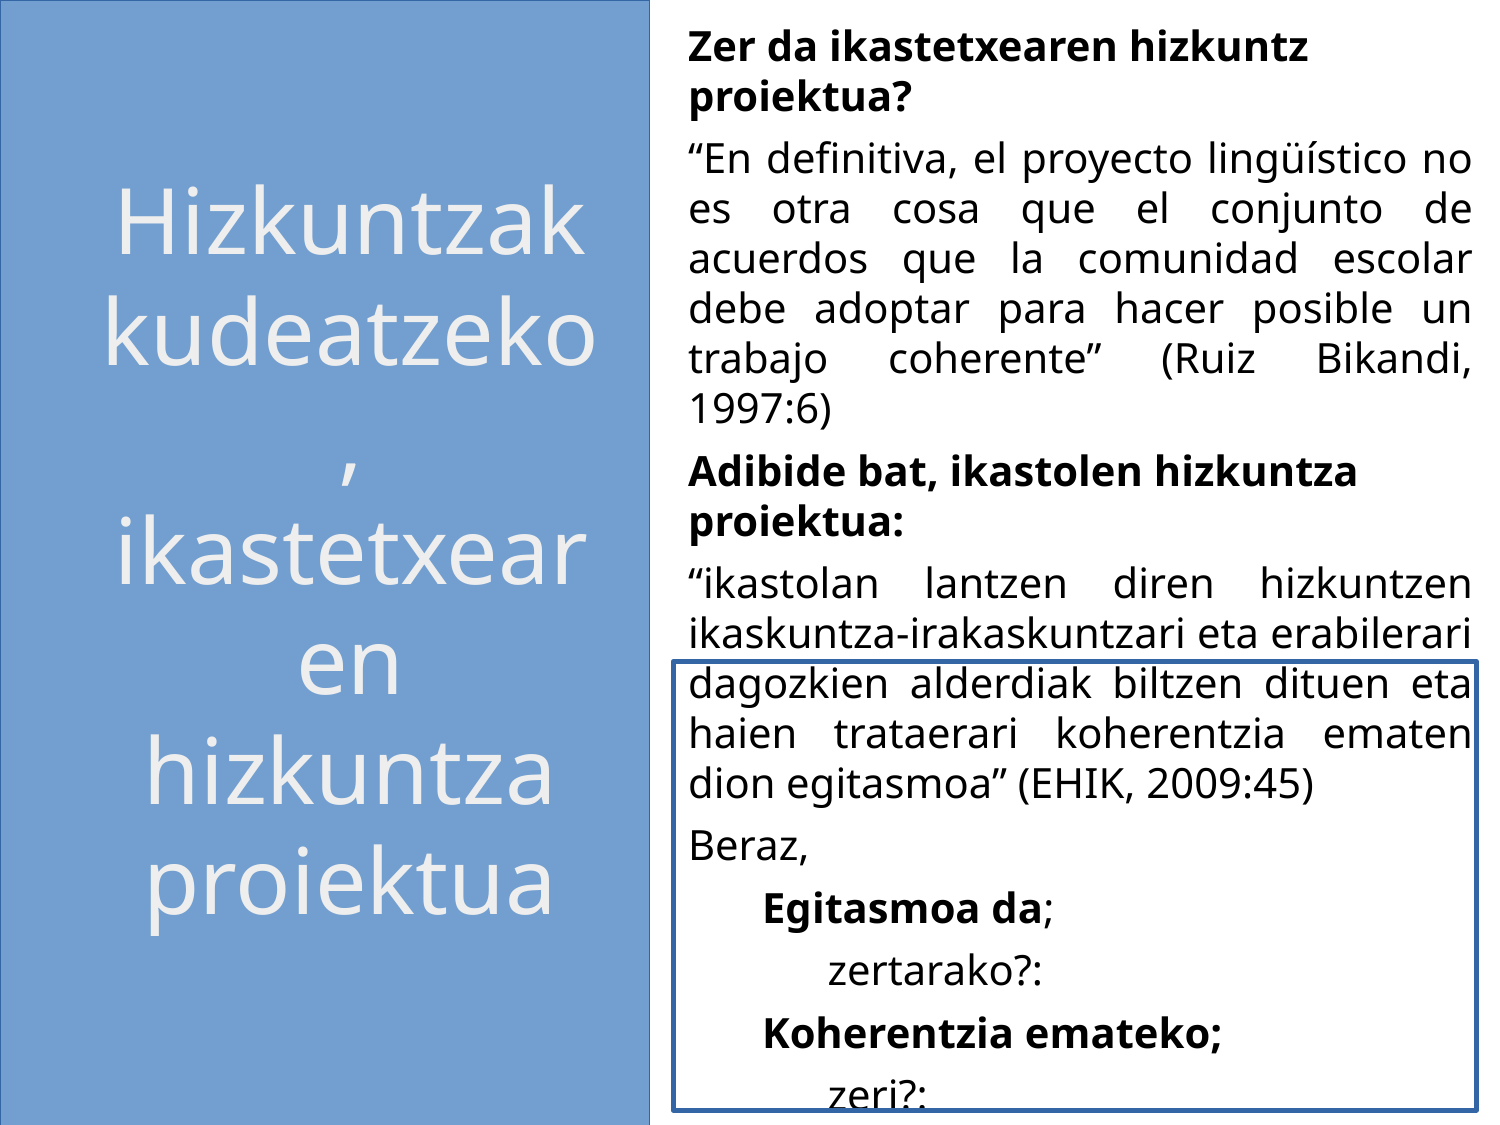

Zer da ikastetxearen hizkuntz proiektua?
“En definitiva, el proyecto lingüístico no es otra cosa que el conjunto de acuerdos que la comunidad escolar debe adoptar para hacer posible un trabajo coherente” (Ruiz Bikandi, 1997:6)
Adibide bat, ikastolen hizkuntza proiektua:
“ikastolan lantzen diren hizkuntzen ikaskuntza-irakaskuntzari eta erabilerari dagozkien alderdiak biltzen dituen eta haien trataerari koherentzia ematen dion egitasmoa” (EHIK, 2009:45)
Beraz,
	Egitasmoa da;
	zertarako?:
	Koherentzia emateko;
	zeri?:
	Hizkuntzen ikaskuntza-irakaskuntzari eta erabilerari dagozkien alderdiei
# Hizkuntzak kudeatzeko, ikastetxearen hizkuntza proiektua